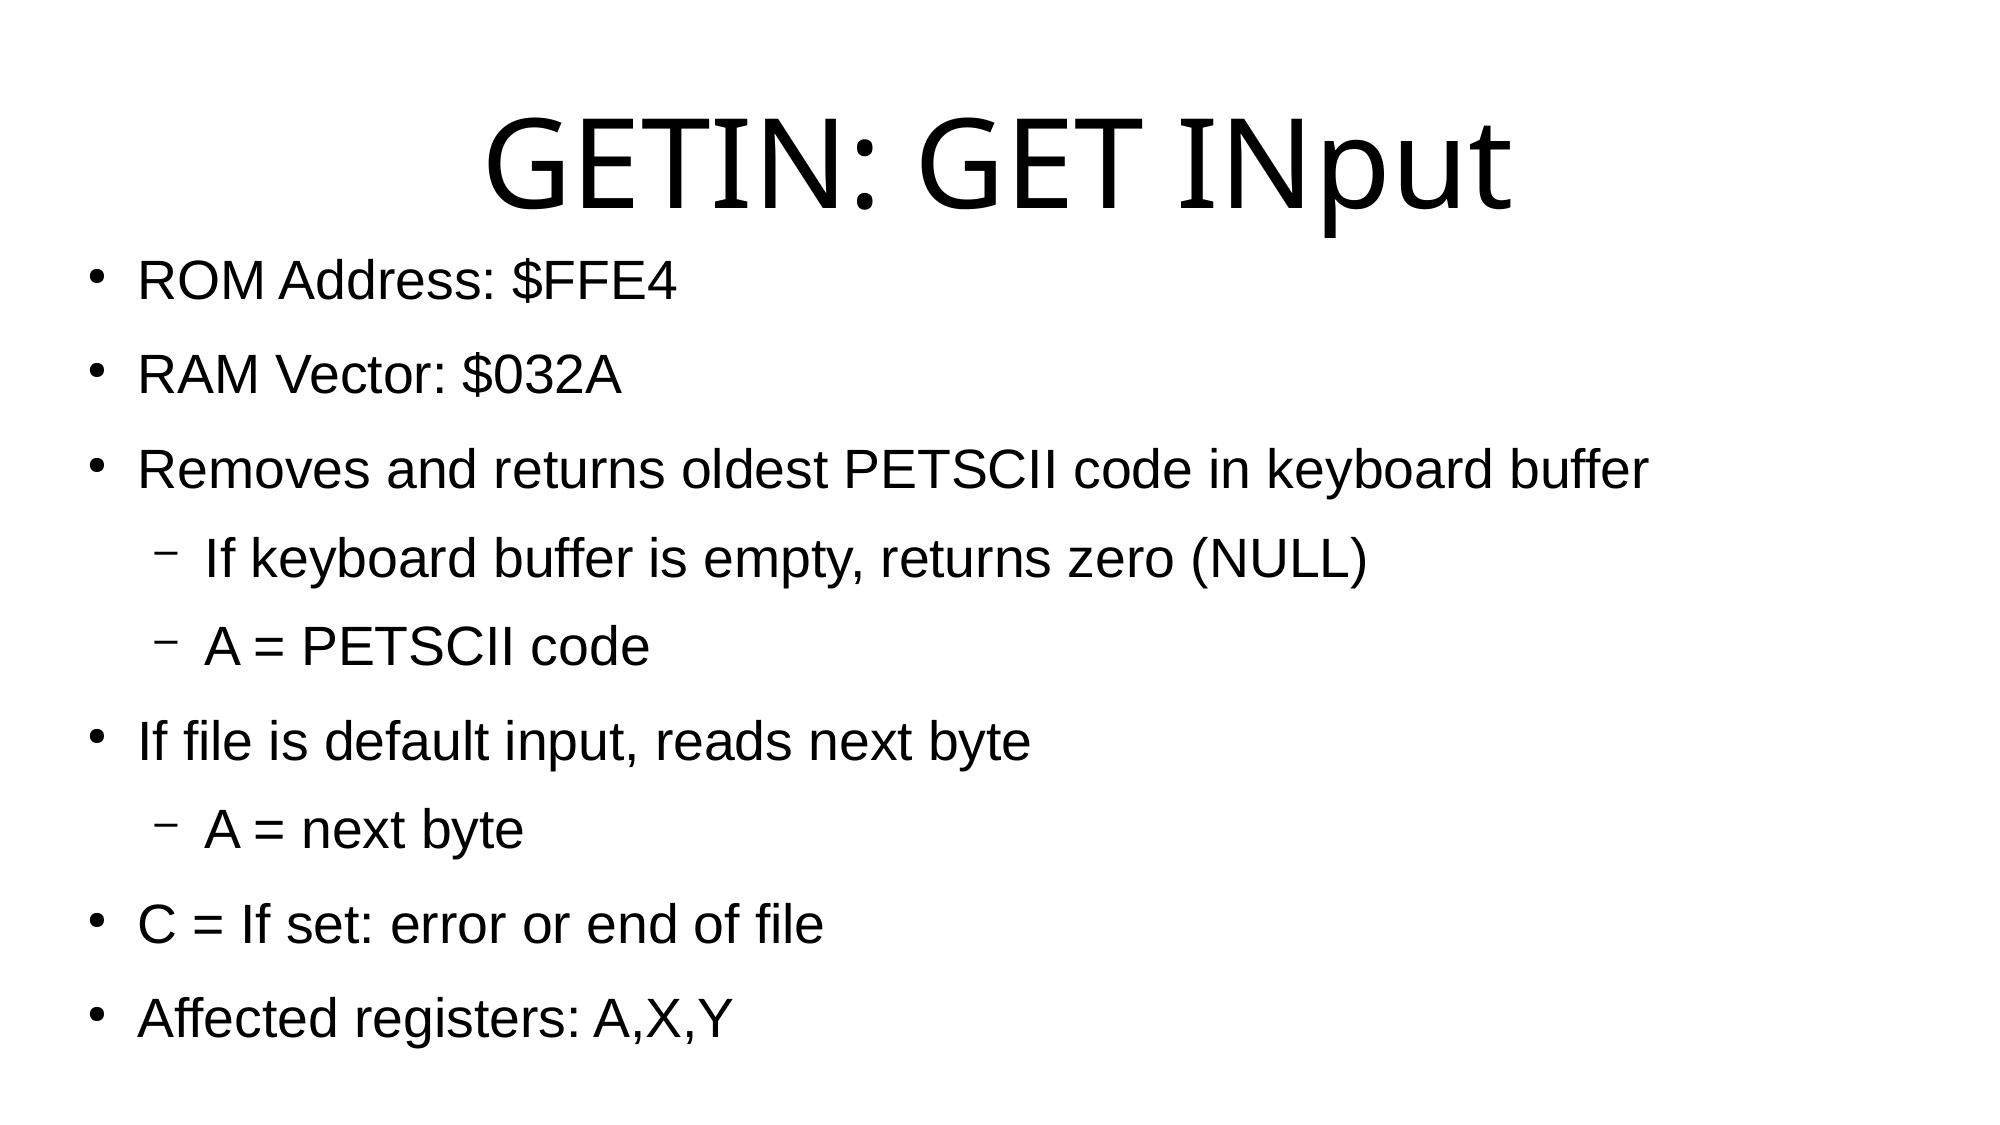

GETIN: GET INput
# ROM Address: $FFE4
RAM Vector: $032A
Removes and returns oldest PETSCII code in keyboard buffer
If keyboard buffer is empty, returns zero (NULL)
A = PETSCII code
If file is default input, reads next byte
A = next byte
C = If set: error or end of file
Affected registers: A,X,Y